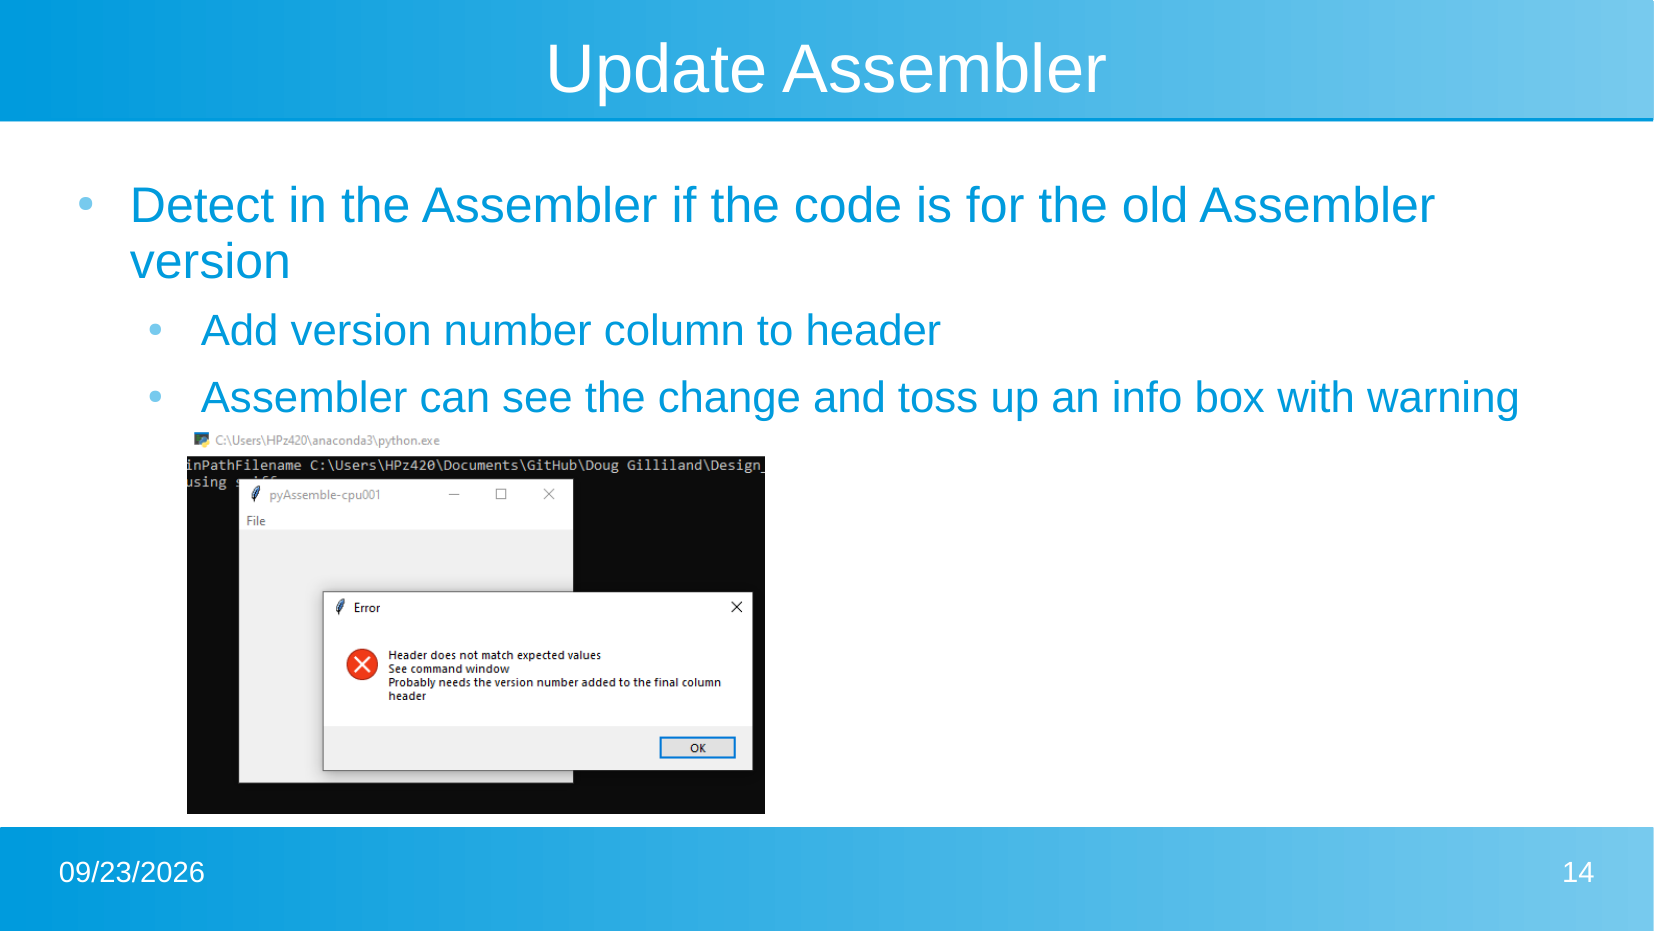

# Update Assembler
Detect in the Assembler if the code is for the old Assembler version
Add version number column to header
Assembler can see the change and toss up an info box with warning
14